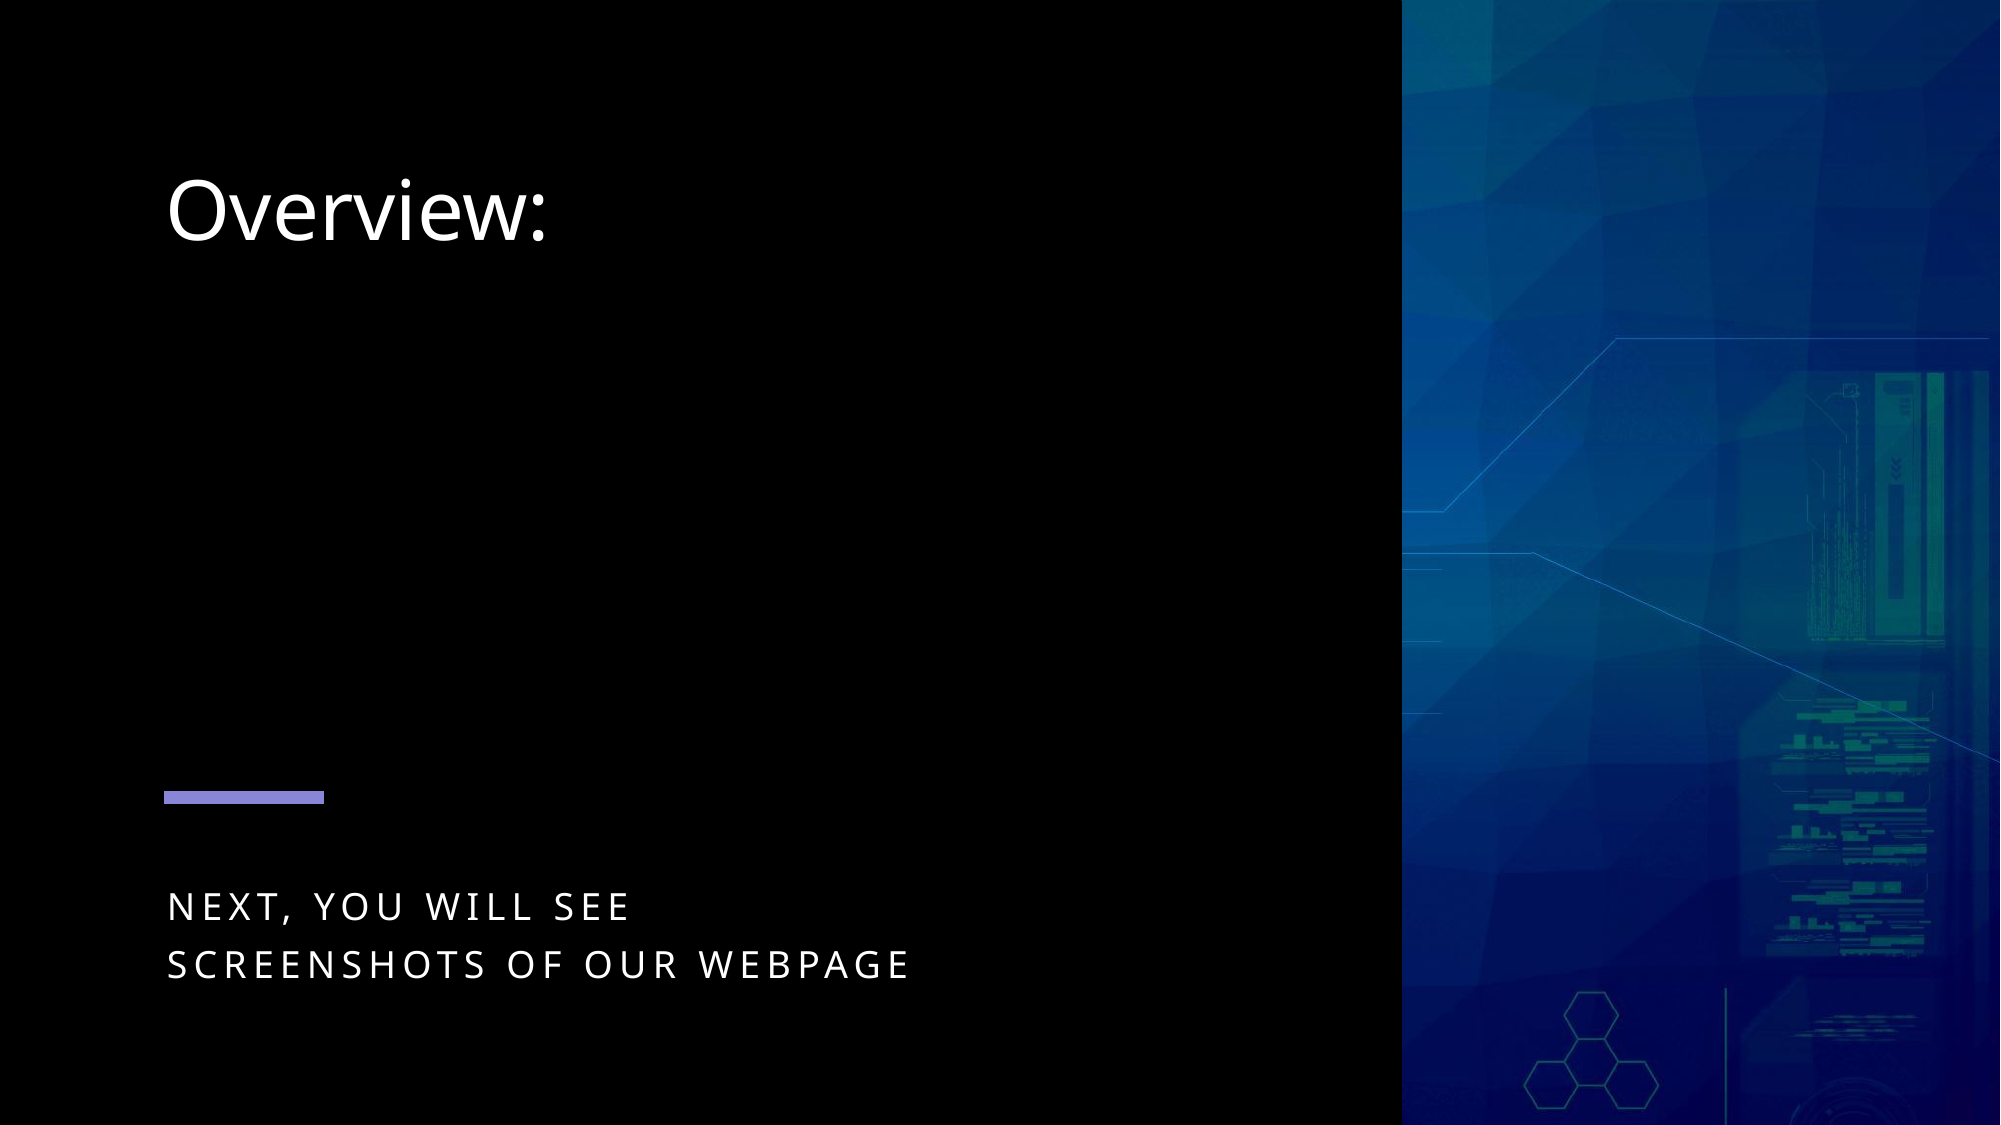

# Overview:
Next, you will see screenshots of our webpage